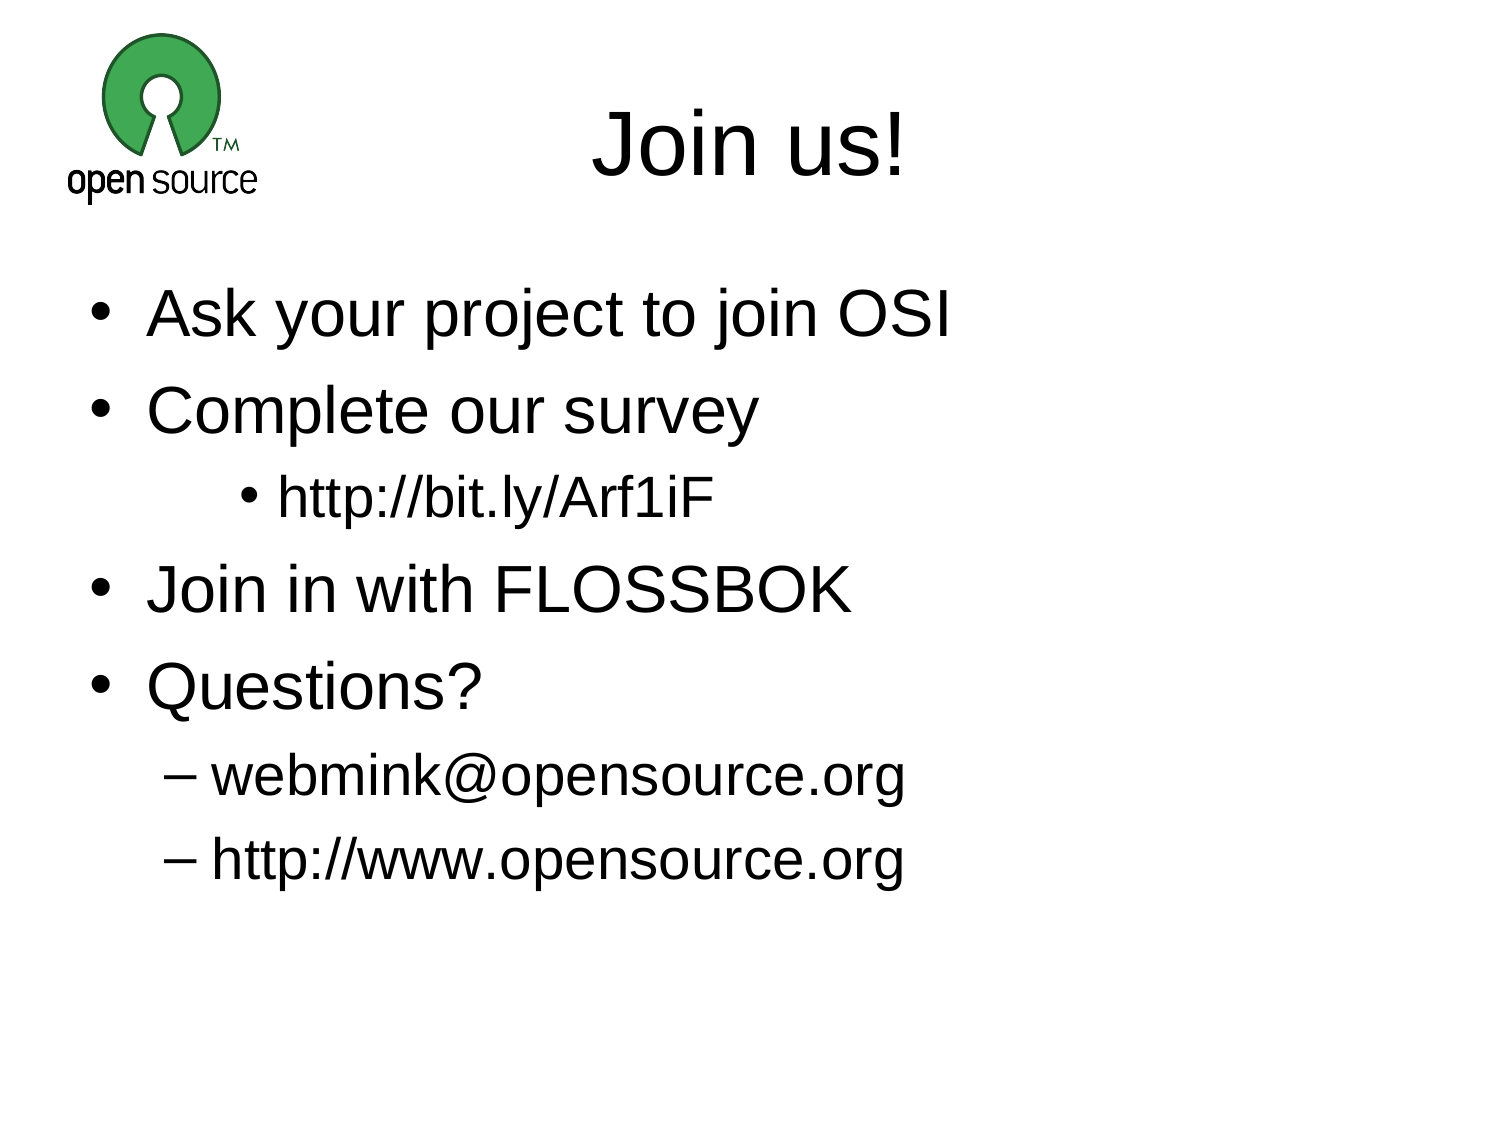

# Join us!
Ask your project to join OSI
Complete our survey
http://bit.ly/Arf1iF
Join in with FLOSSBOK
Questions?
webmink@opensource.org
http://www.opensource.org